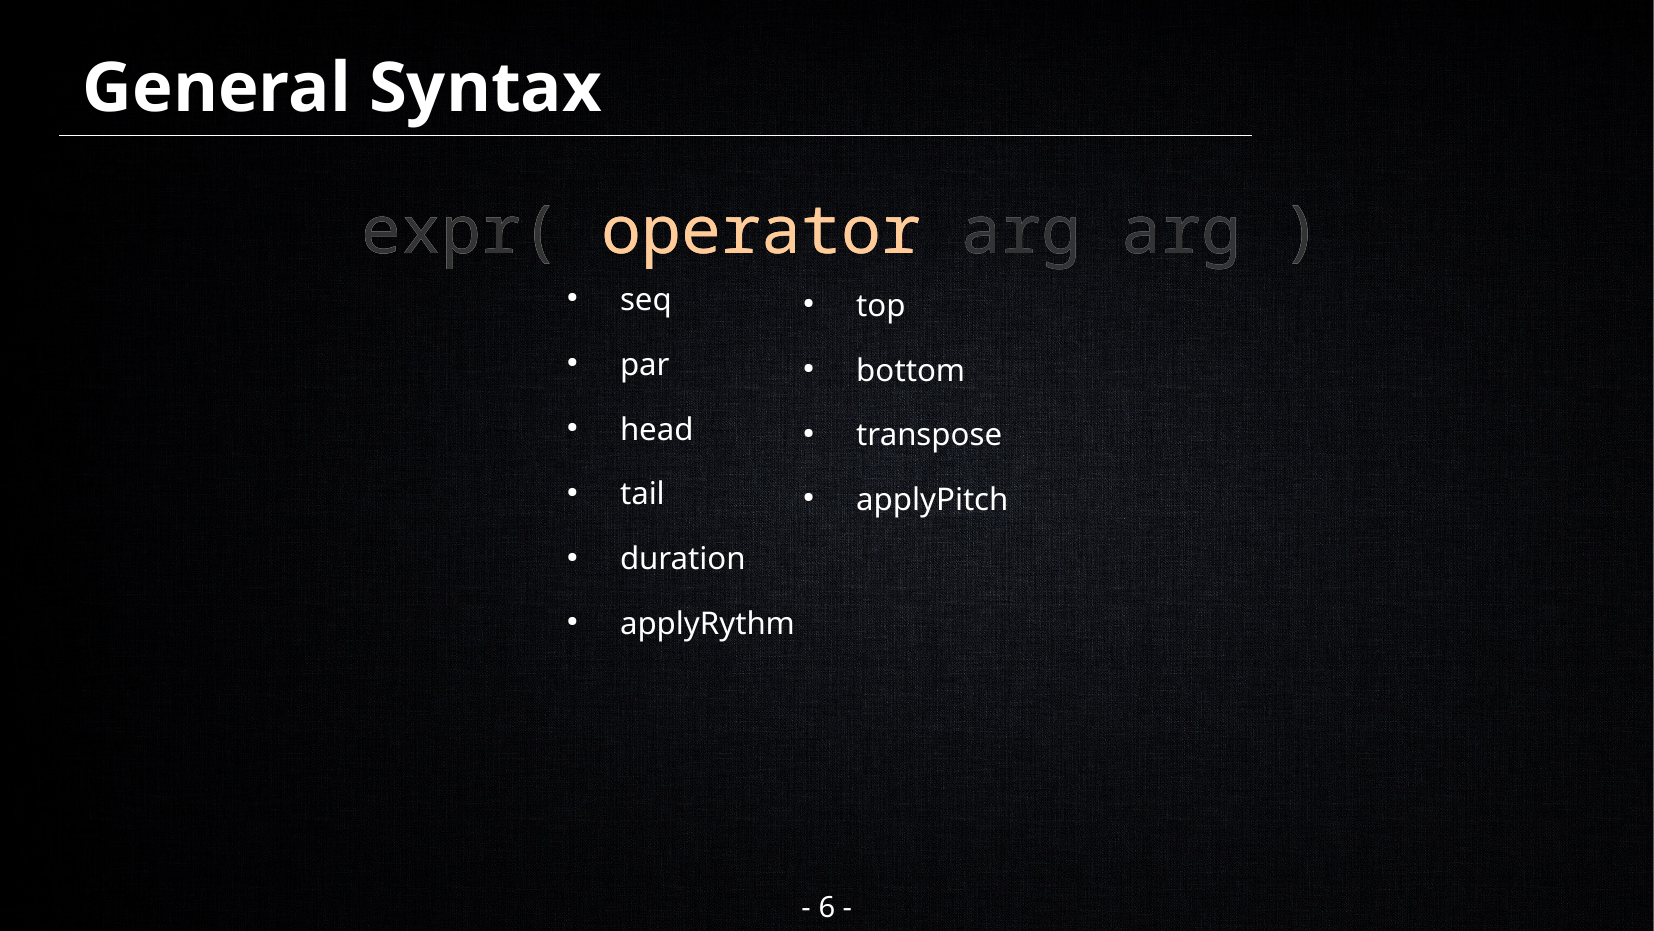

# General Syntax
expr( operator arg arg )
expr( operator arg arg )
seq
par
head
tail
duration
applyRythm
top
bottom
transpose
applyPitch
6